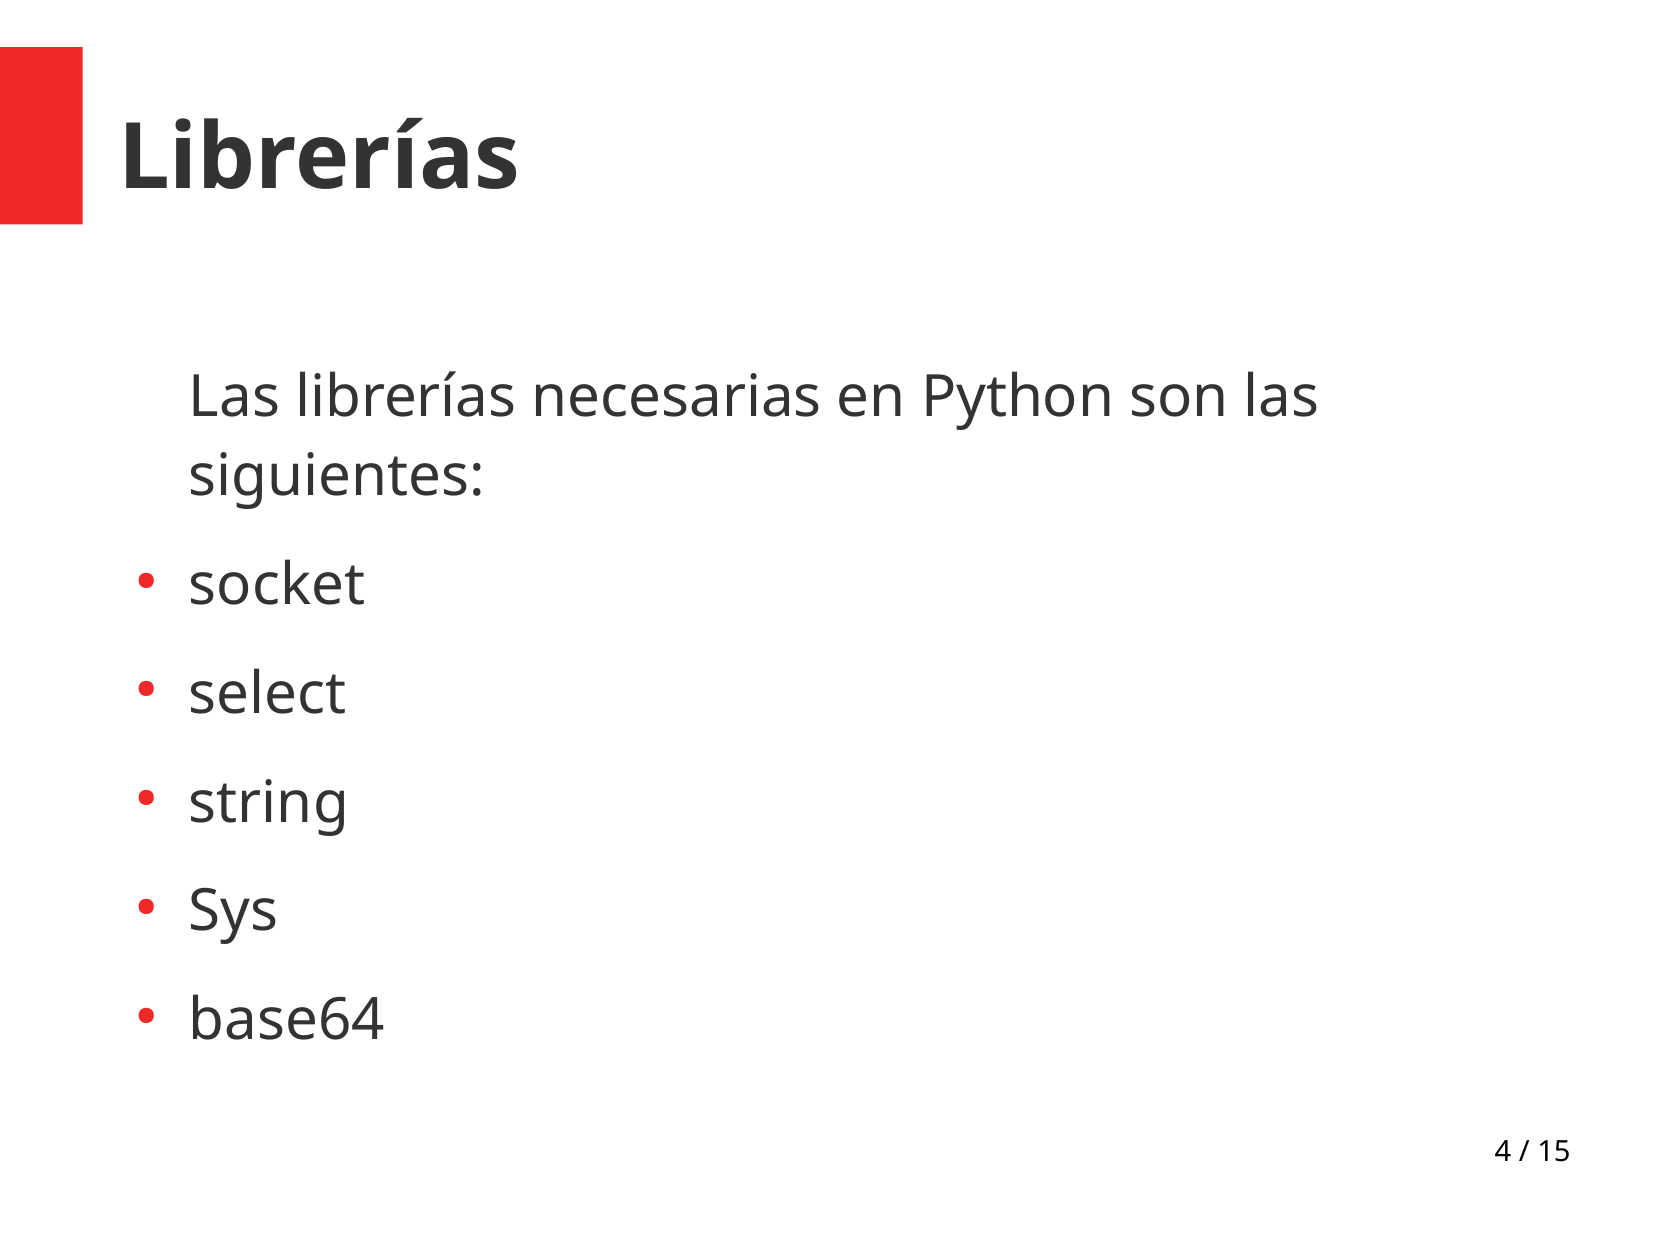

# Librerías
Las librerías necesarias en Python son las siguientes:
socket
select
string
Sys
base64
4